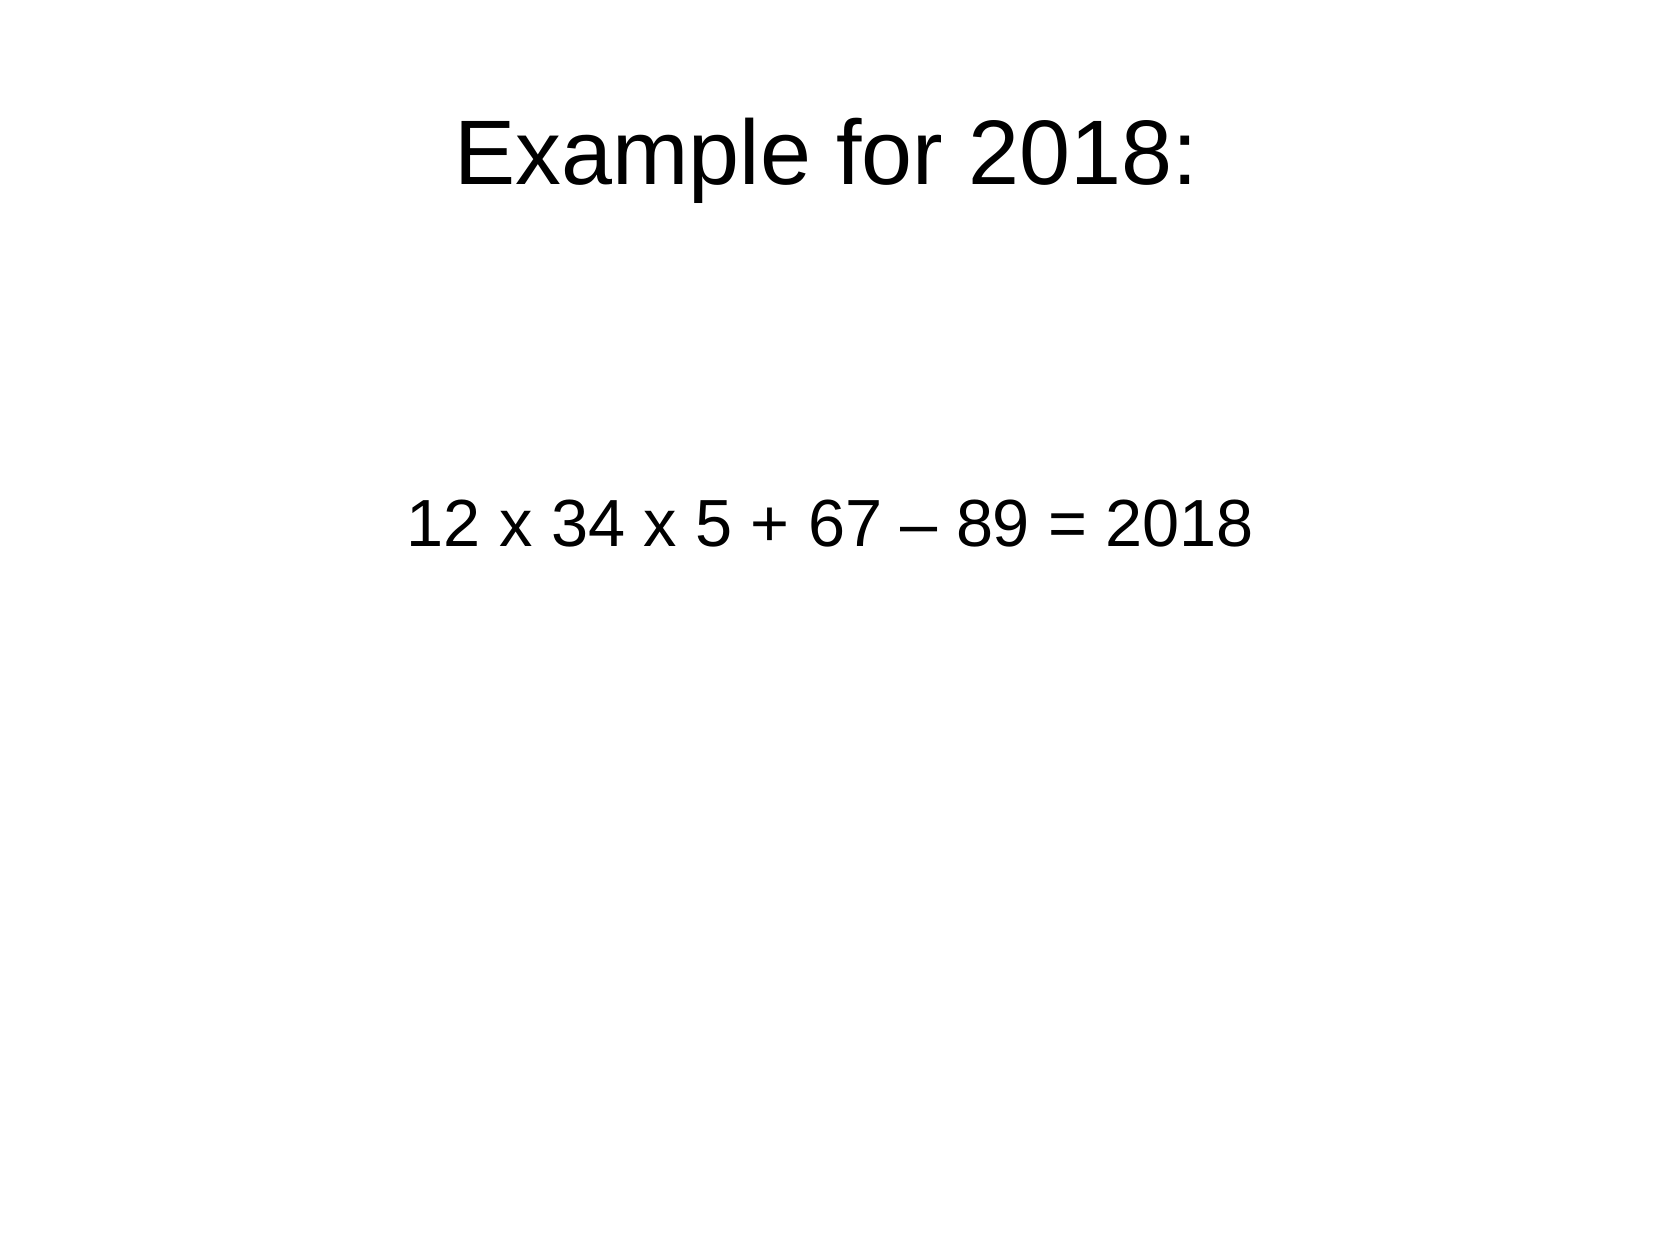

# Example for 2018:
12 x 34 x 5 + 67 – 89 = 2018